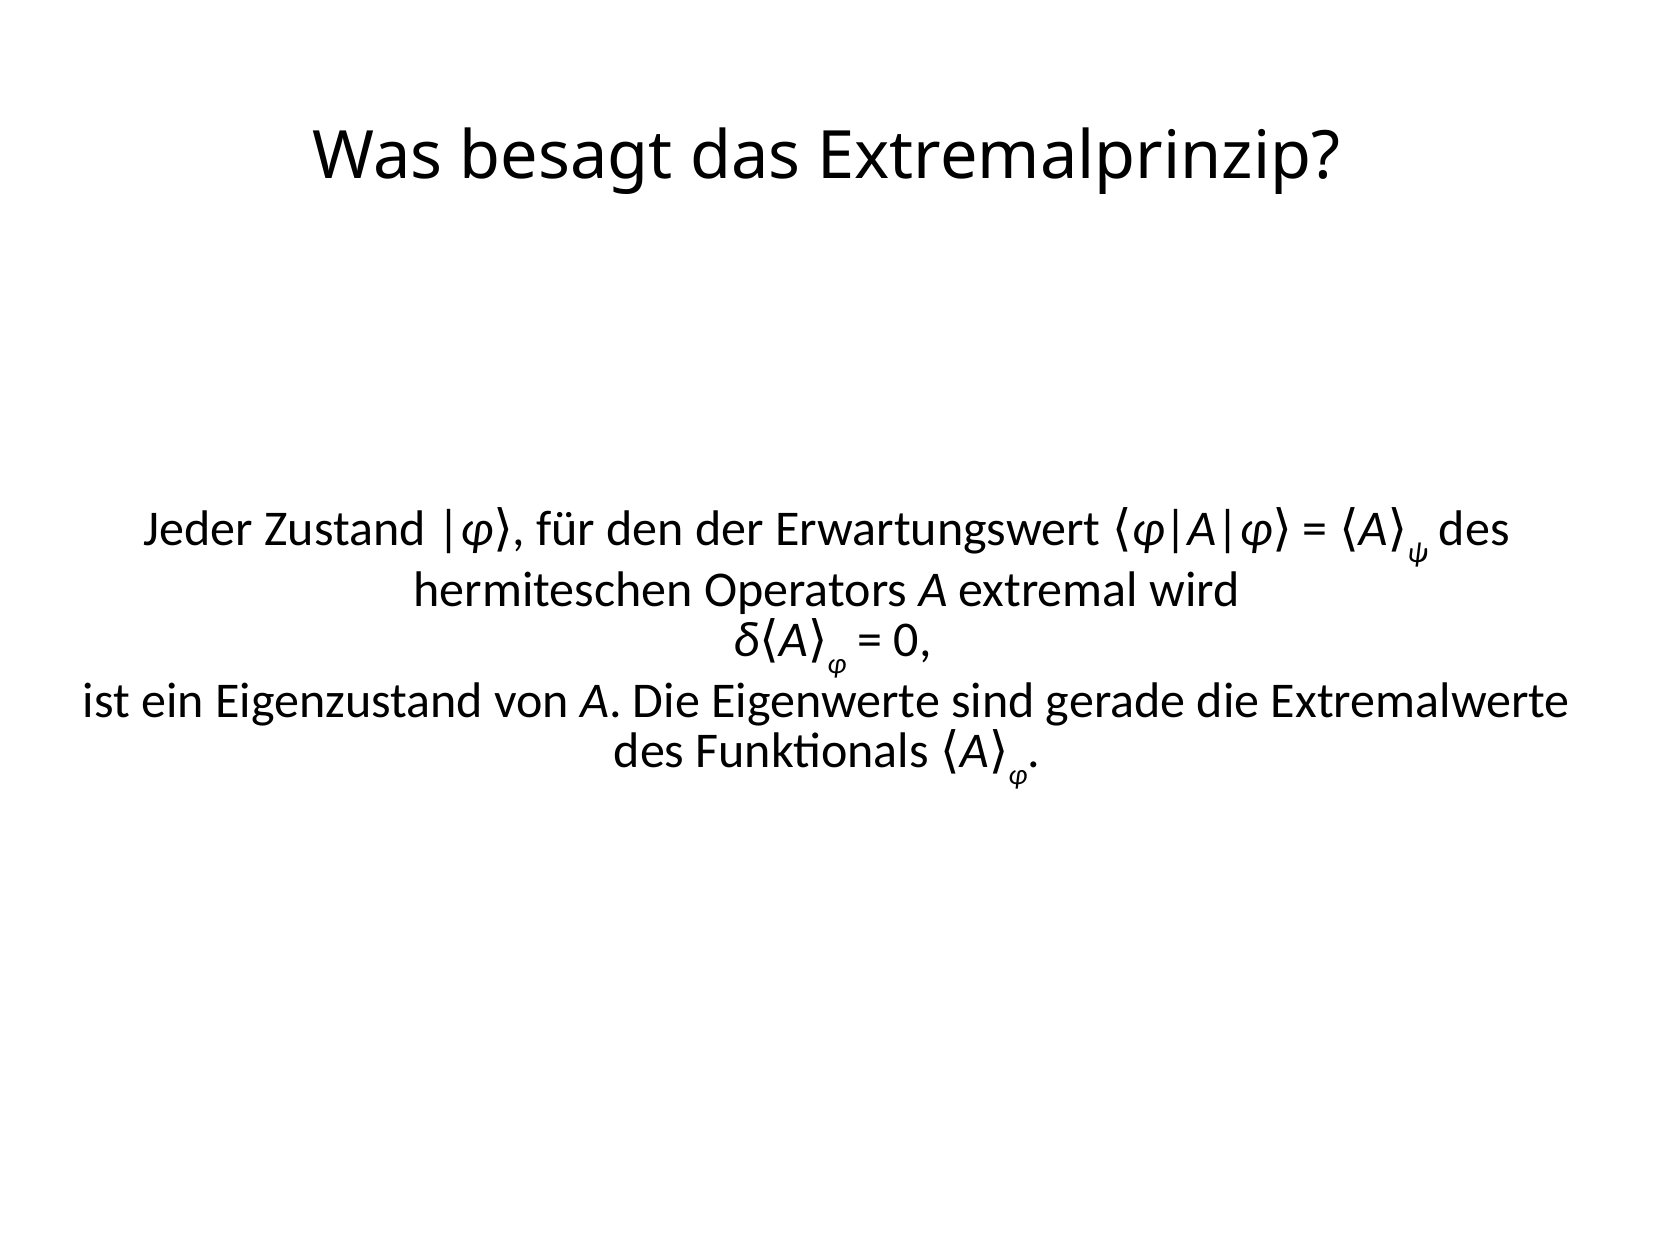

# Was besagt das Extremalprinzip?
Jeder Zustand |φ⟩, für den der Erwartungswert ⟨φ|A|φ⟩ = ⟨A⟩ψ des hermiteschen Operators A extremal wird
 δ⟨A⟩φ = 0,
ist ein Eigenzustand von A. Die Eigenwerte sind gerade die Extremalwerte des Funktionals ⟨A⟩φ.